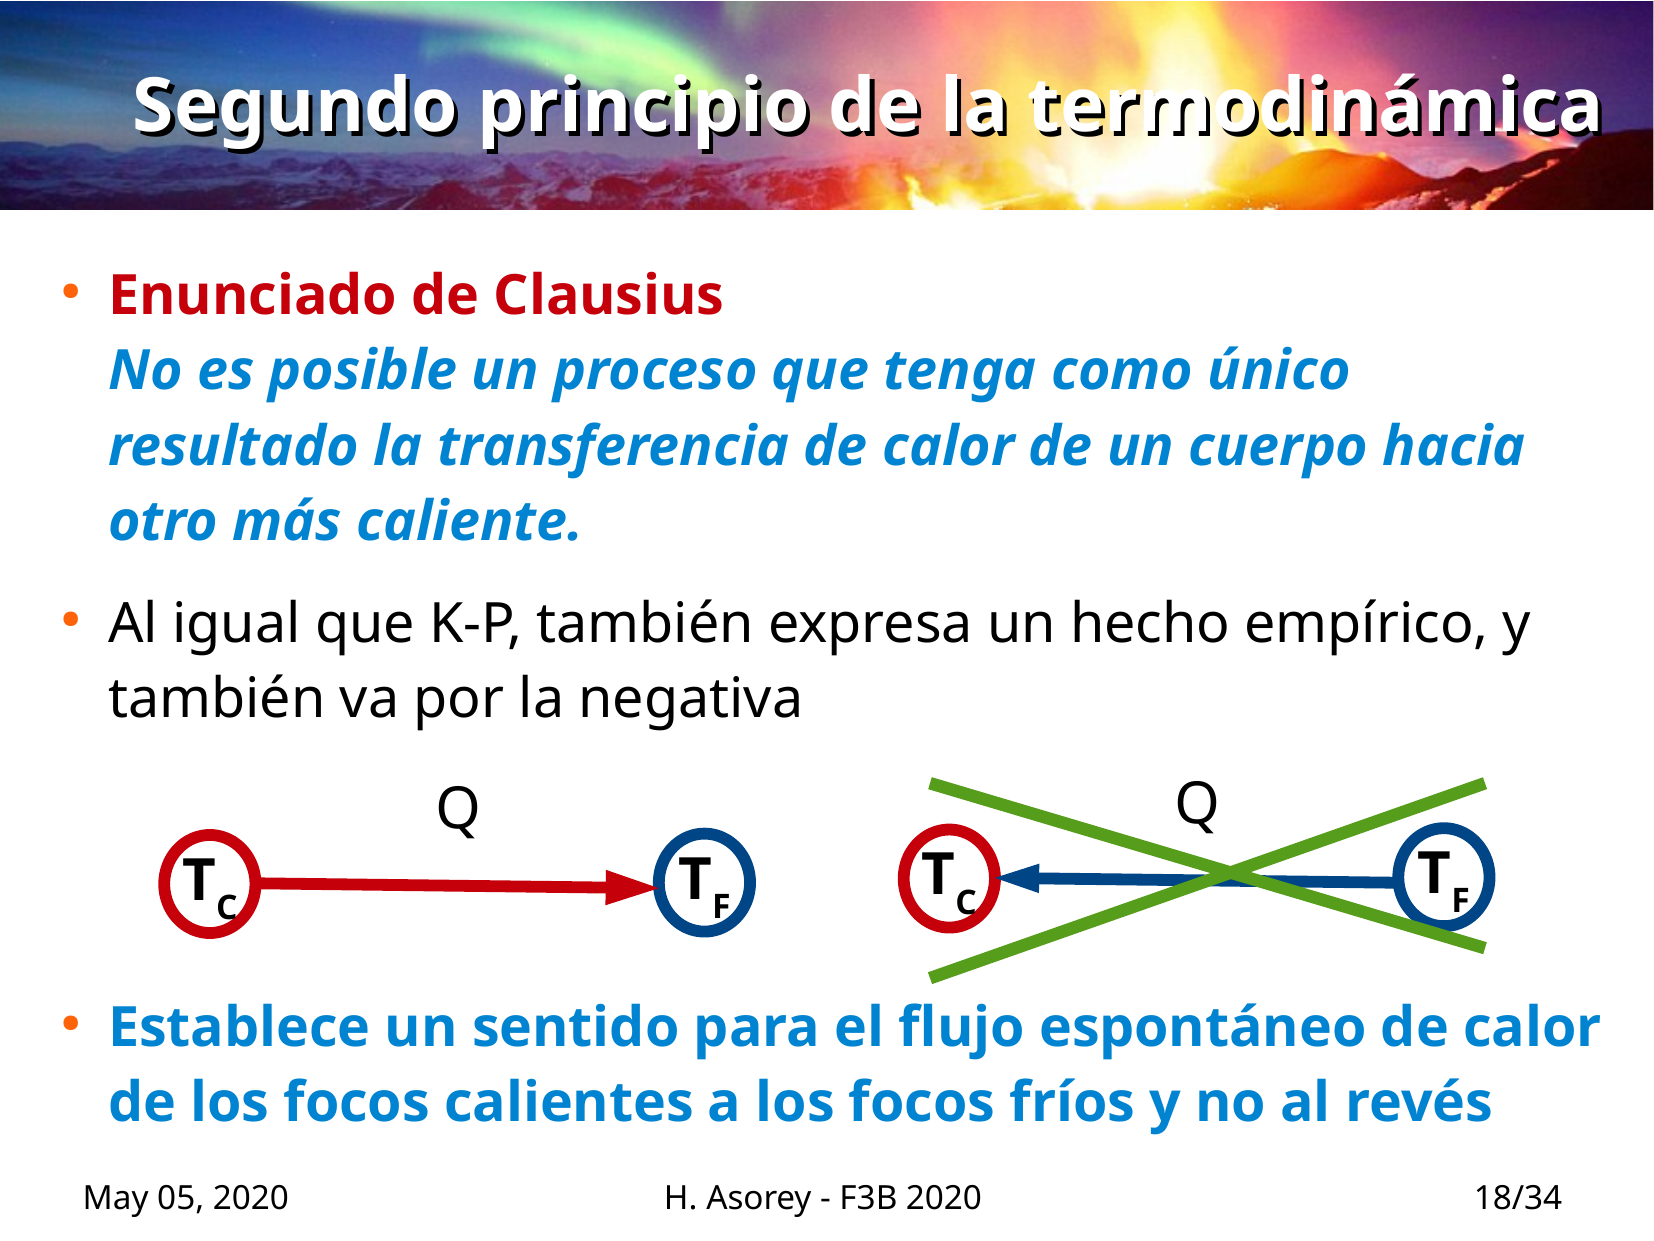

# Segundo principio de la termodinámica
Enunciado de Clausius
No es posible un proceso que tenga como único resultado la transferencia de calor de un cuerpo hacia otro más caliente.
Al igual que K-P, también expresa un hecho empírico, y también va por la negativa
Establece un sentido para el flujo espontáneo de calor de los focos calientes a los focos fríos y no al revés
TF
TC
Q
TF
TC
Q
May 05, 2020
H. Asorey - F3B 2020
18